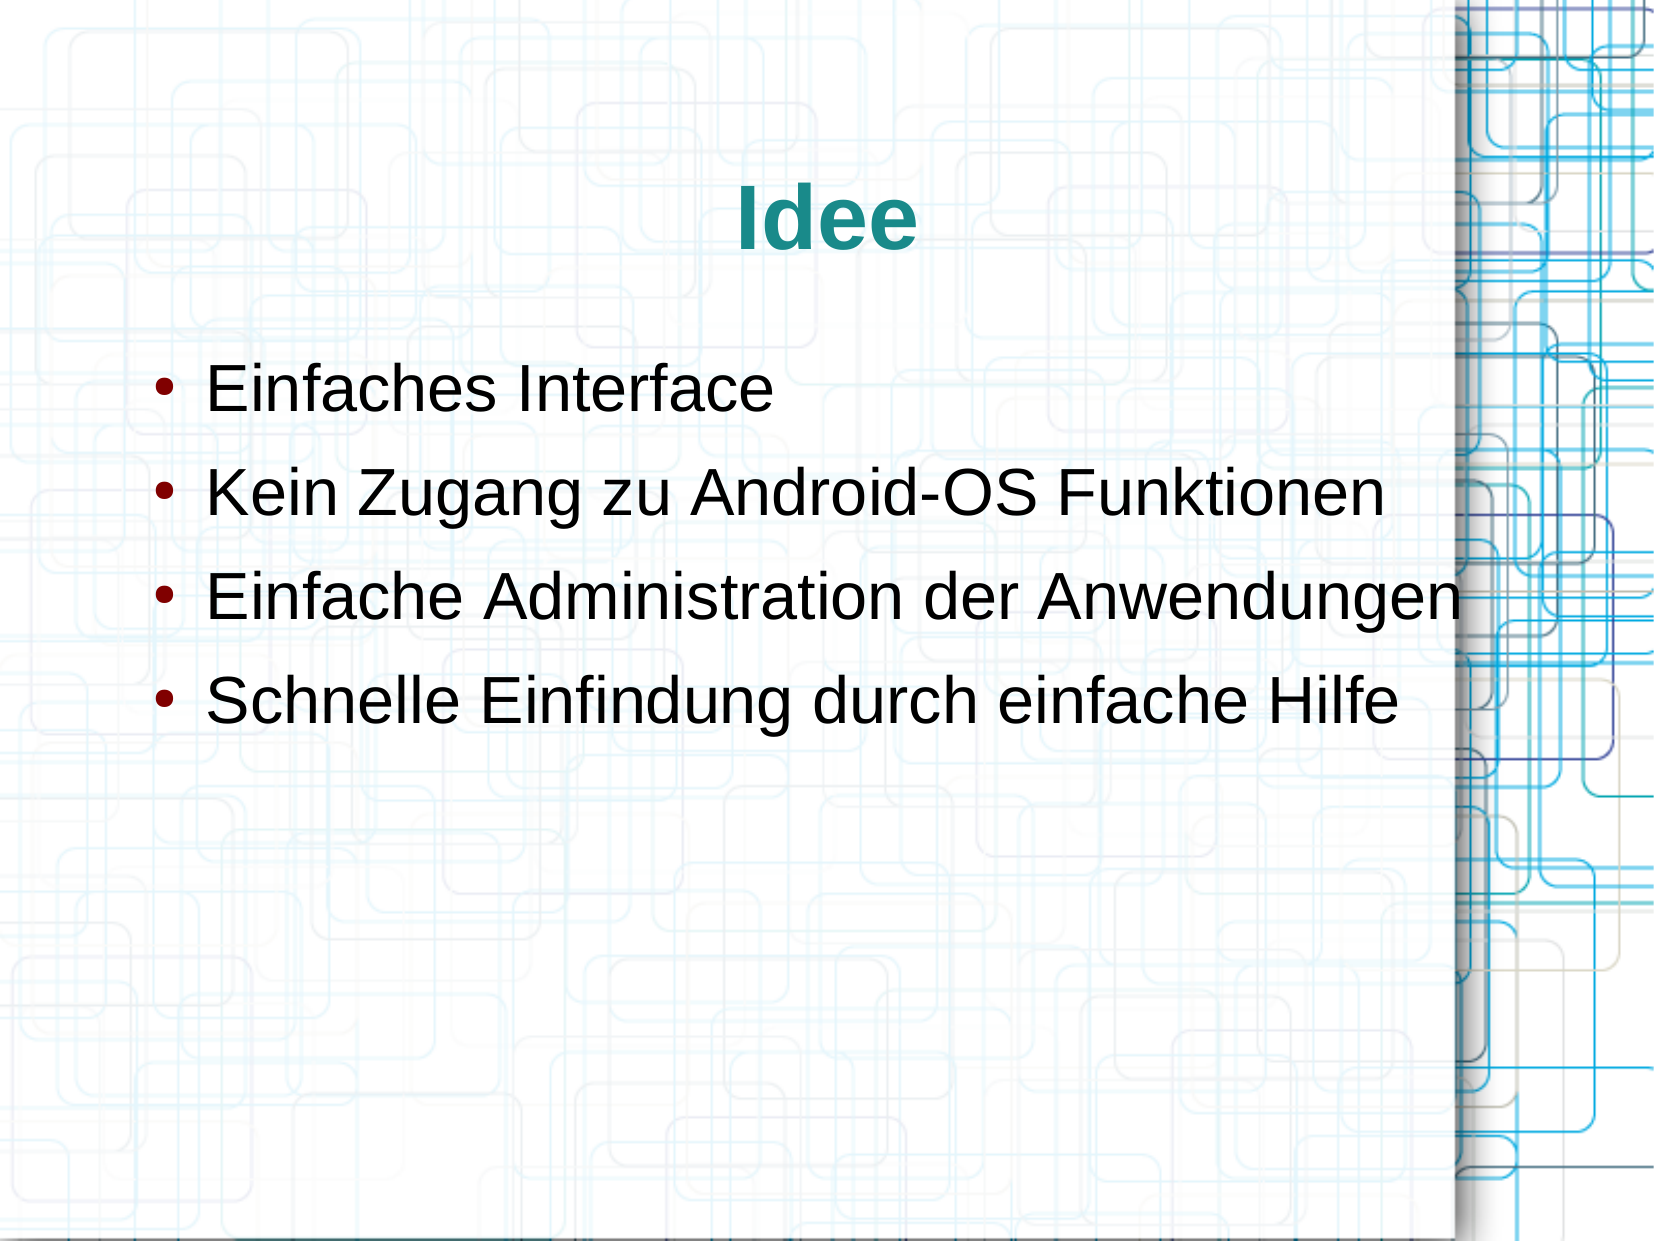

# Idee
Einfaches Interface
Kein Zugang zu Android-OS Funktionen
Einfache Administration der Anwendungen
Schnelle Einfindung durch einfache Hilfe